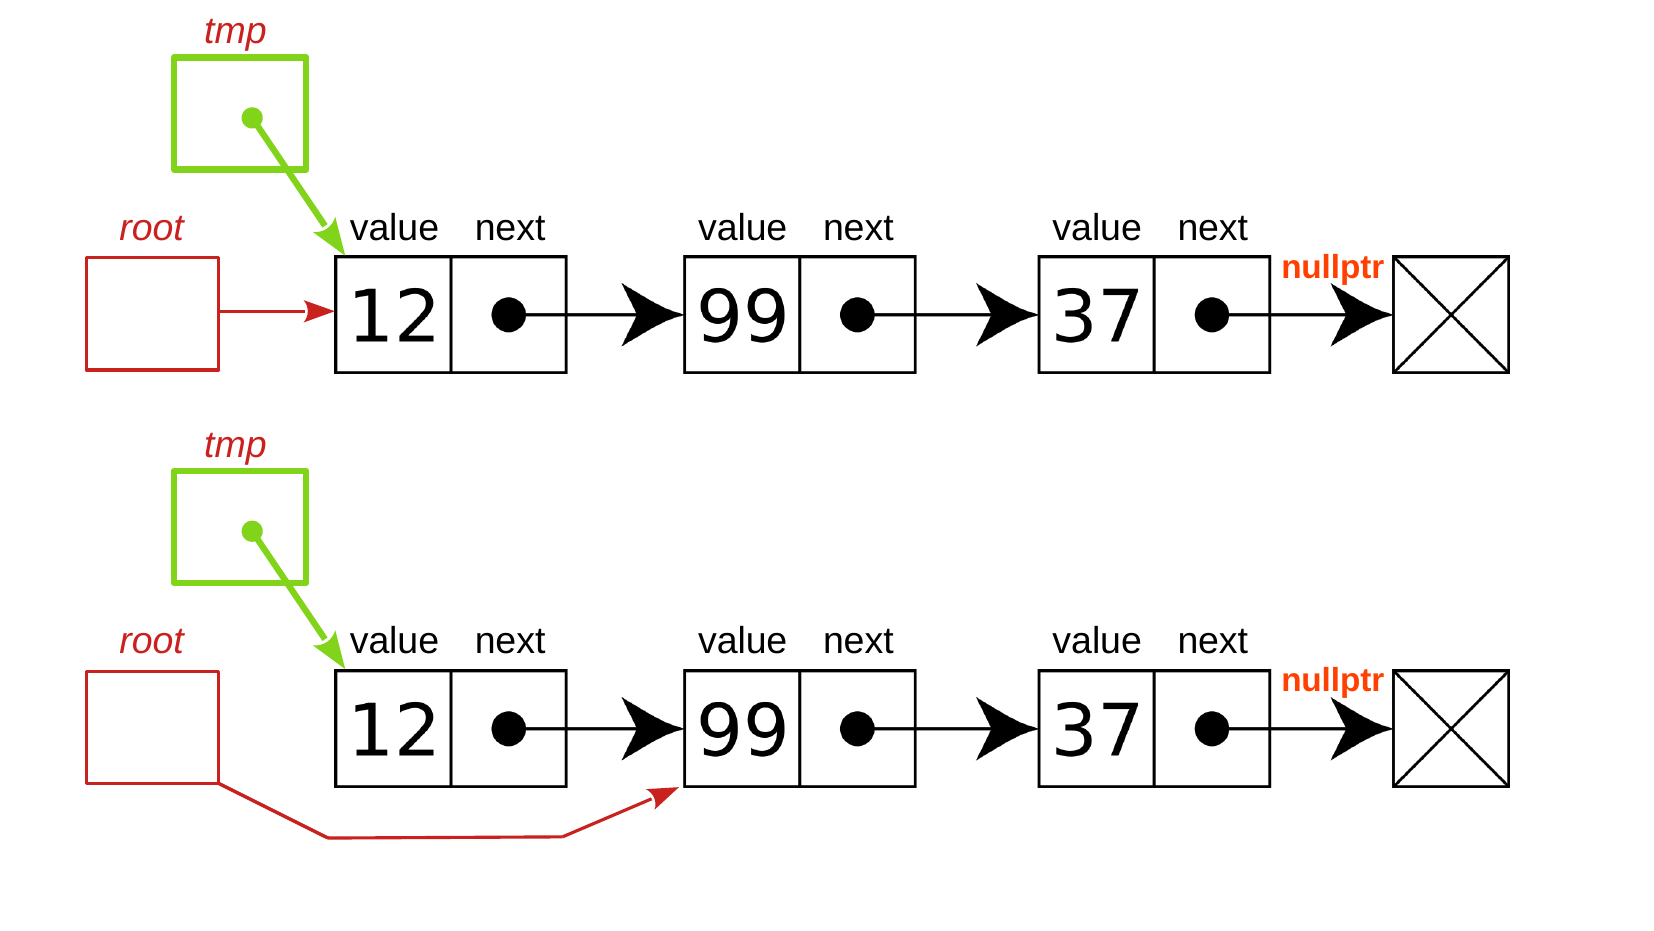

tmp
value
next
root
value
next
value
next
nullptr
tmp
value
next
root
value
next
value
next
nullptr